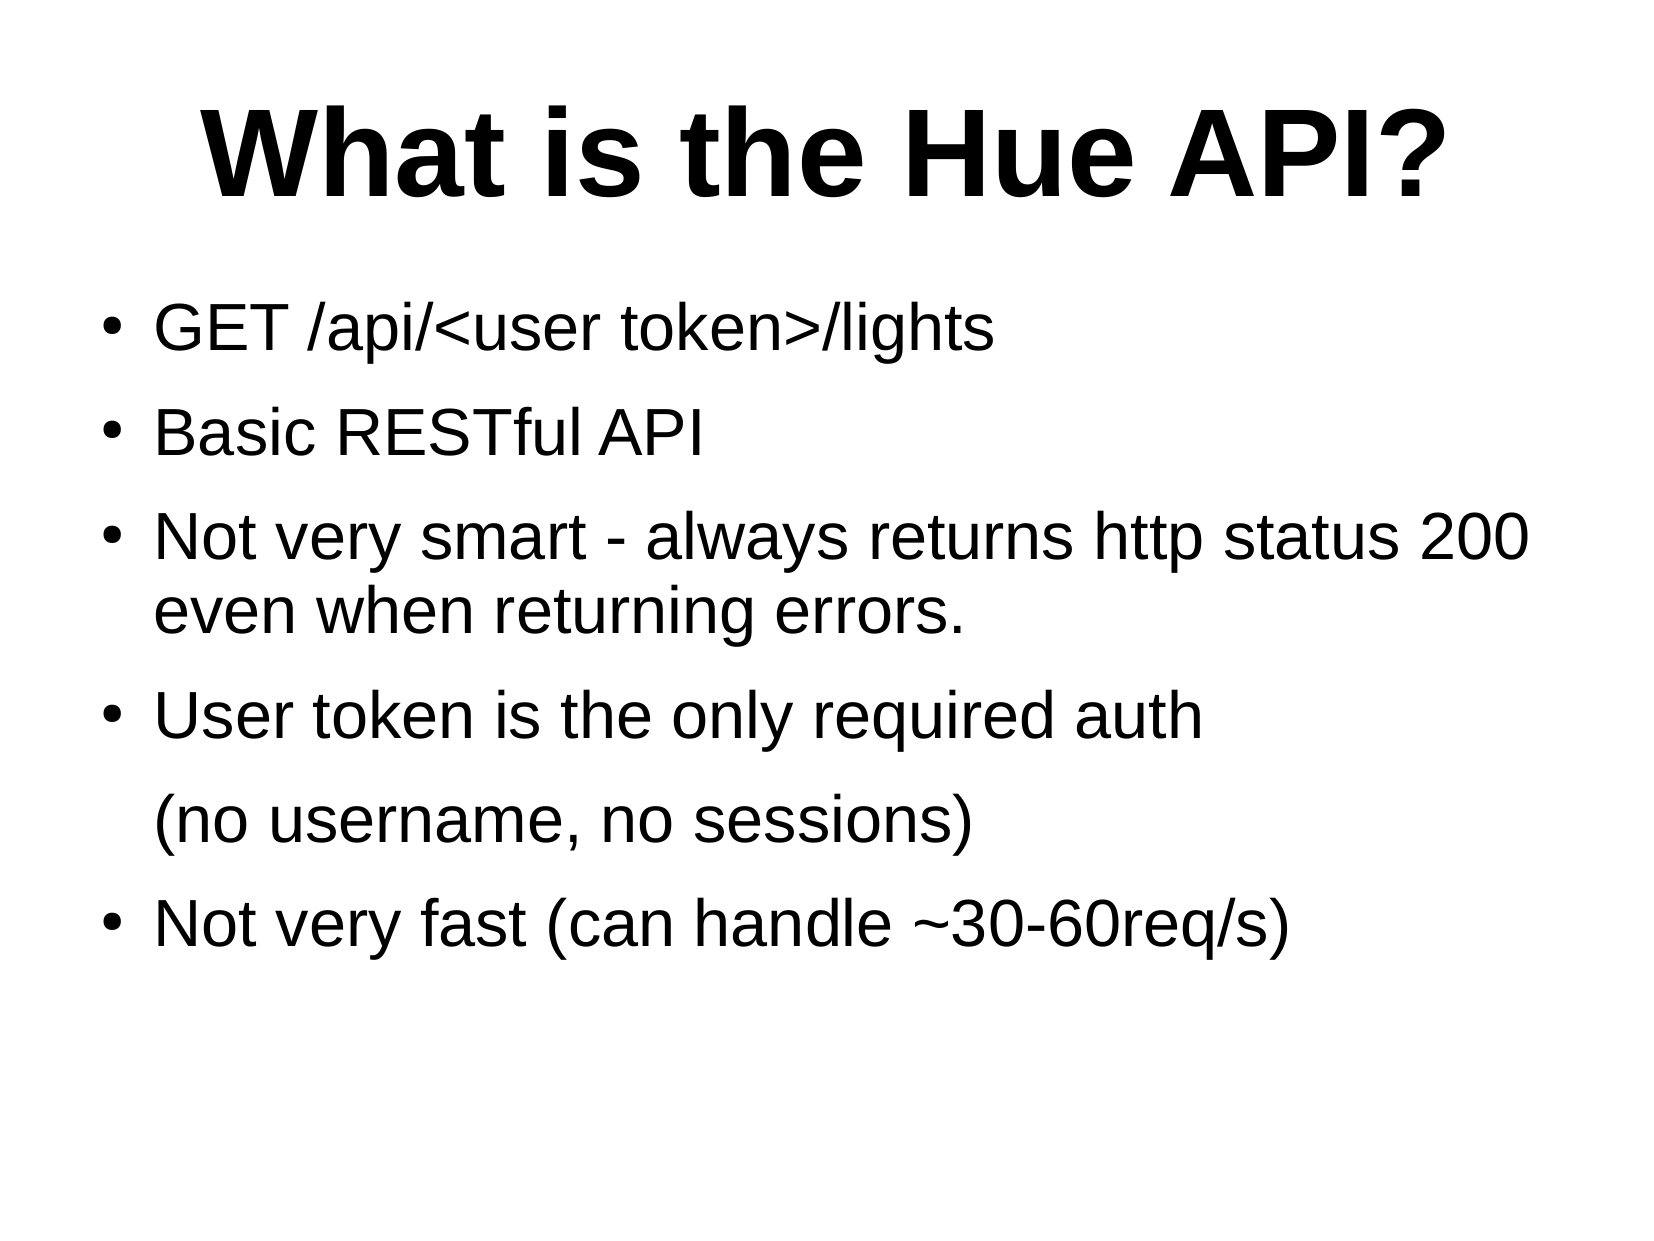

# What is the Hue API?
GET /api/<user token>/lights
Basic RESTful API
Not very smart - always returns http status 200 even when returning errors.
User token is the only required auth
(no username, no sessions)
Not very fast (can handle ~30-60req/s)